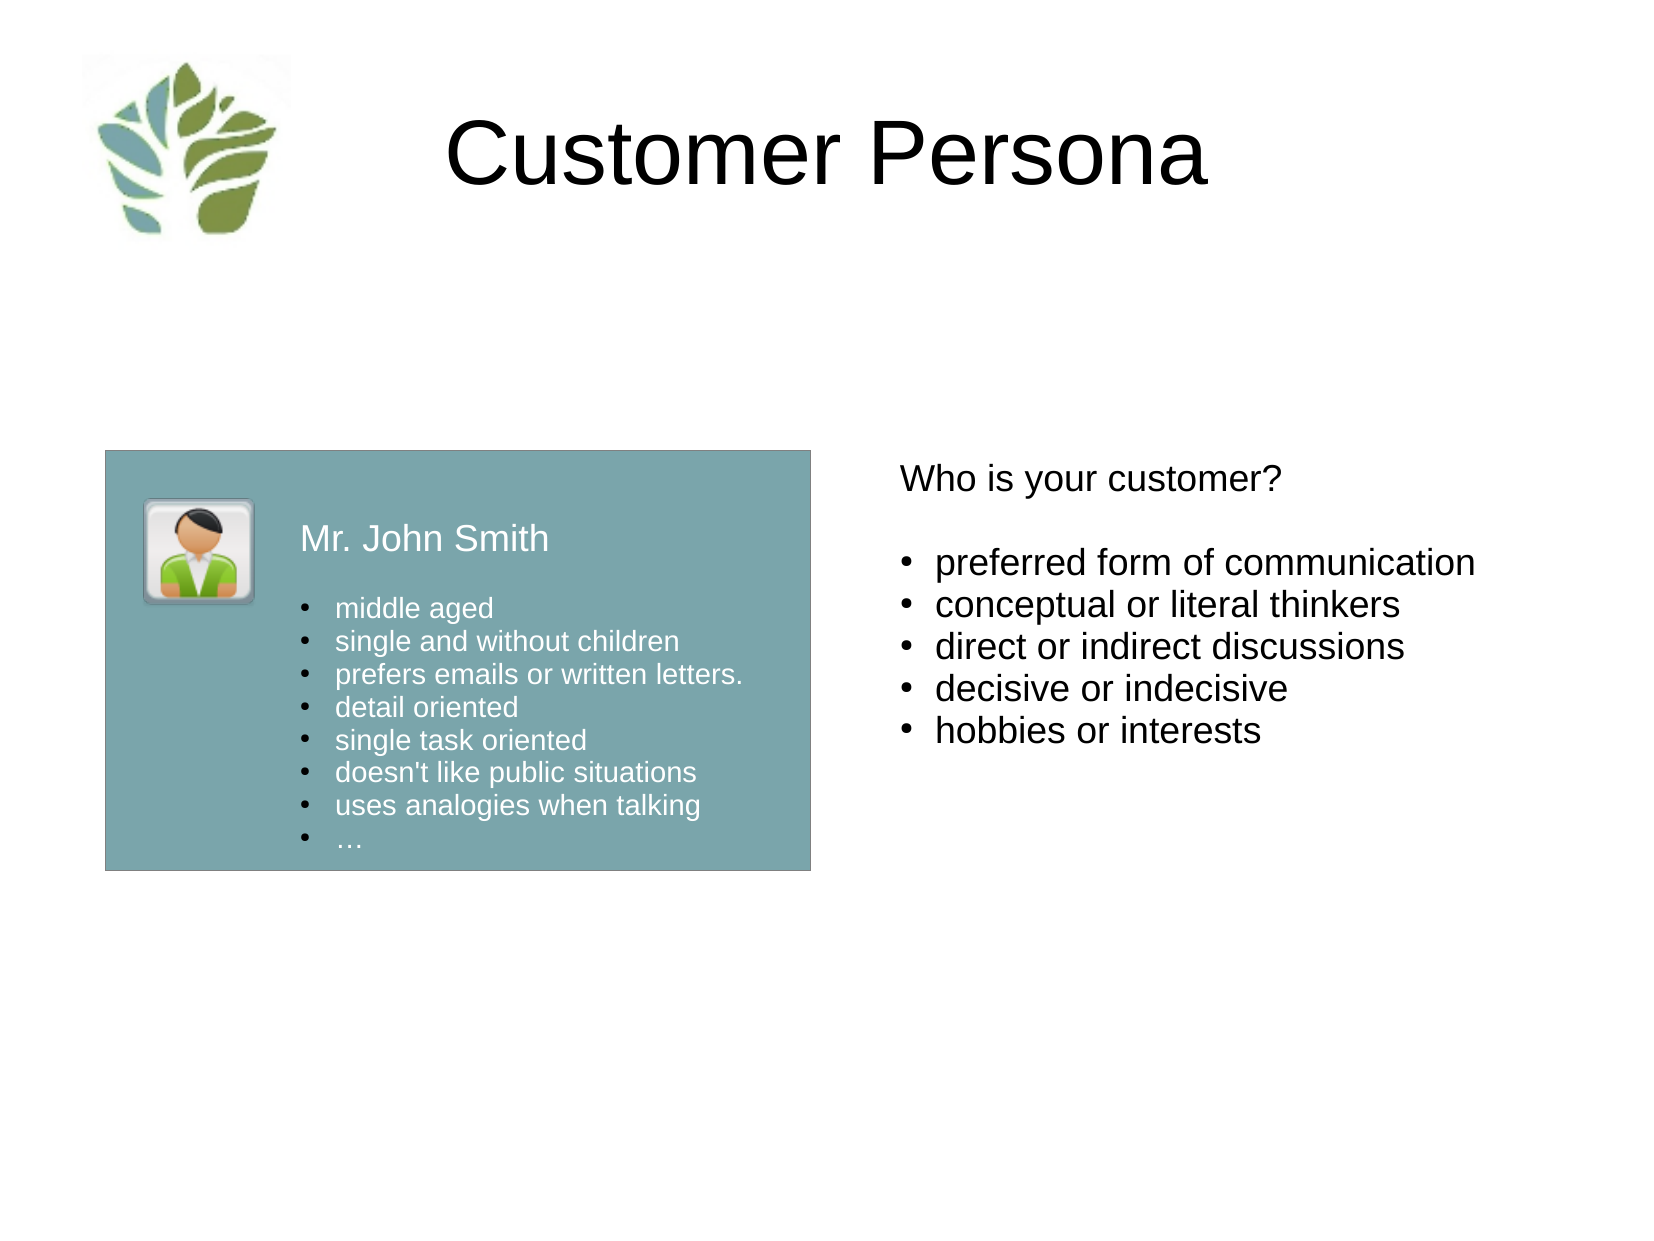

# Customer Persona
Who is your customer?
preferred form of communication
conceptual or literal thinkers
direct or indirect discussions
decisive or indecisive
hobbies or interests
Mr. John Smith
middle aged
single and without children
prefers emails or written letters.
detail oriented
single task oriented
doesn't like public situations
uses analogies when talking
…